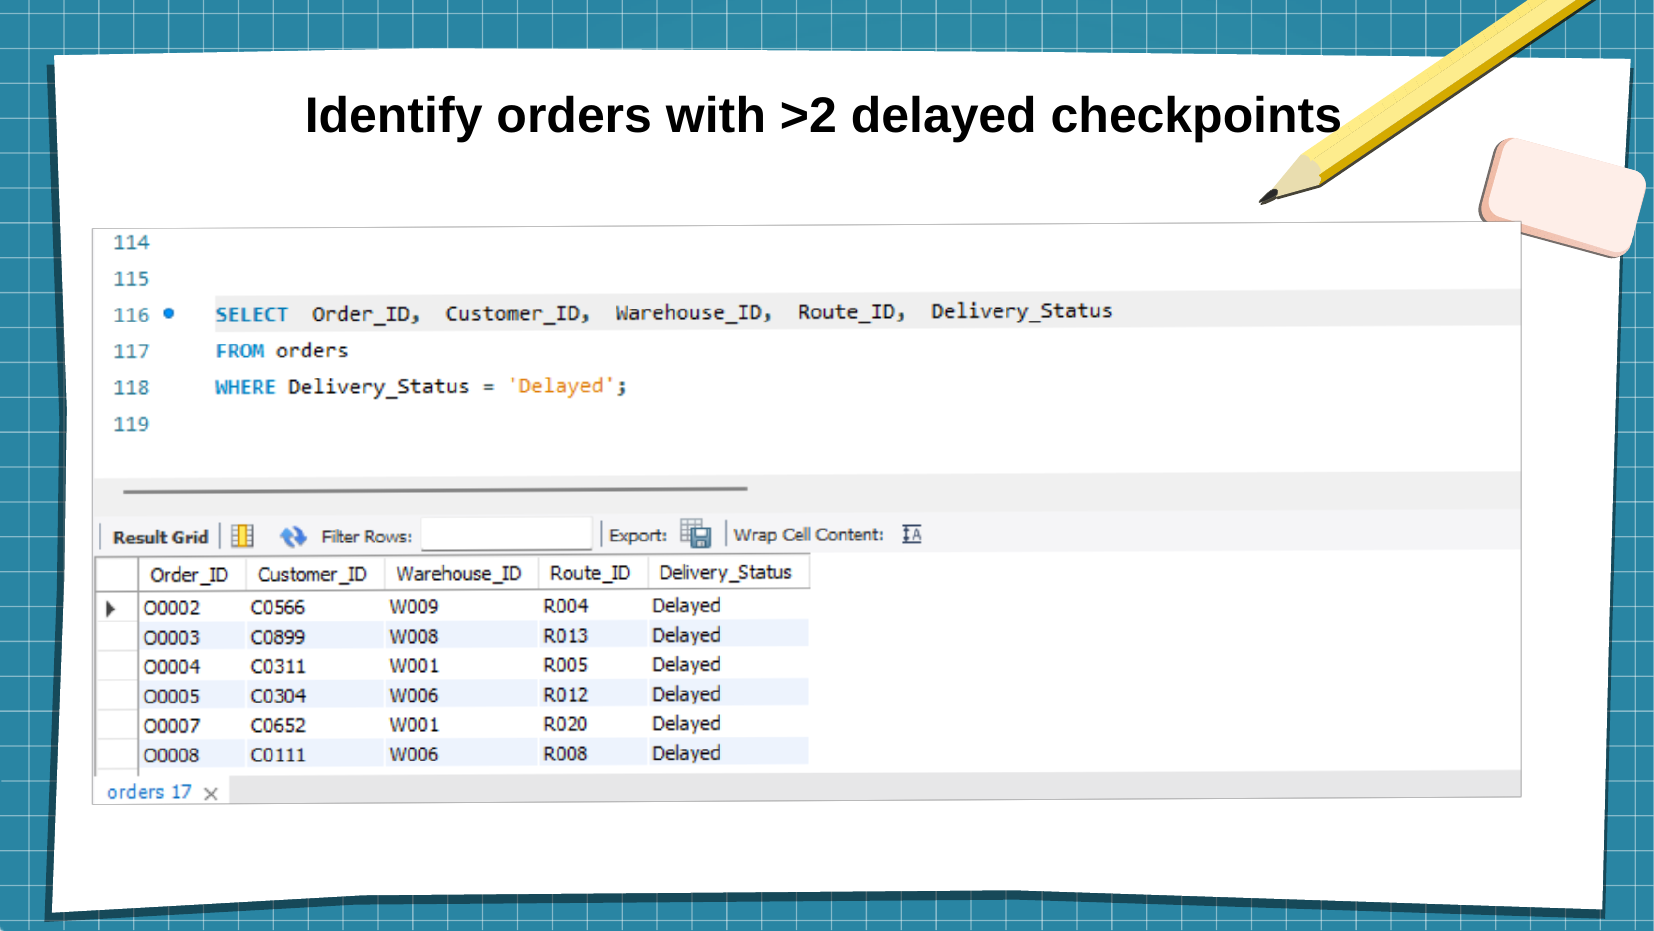

# Identify orders with >2 delayed checkpoints